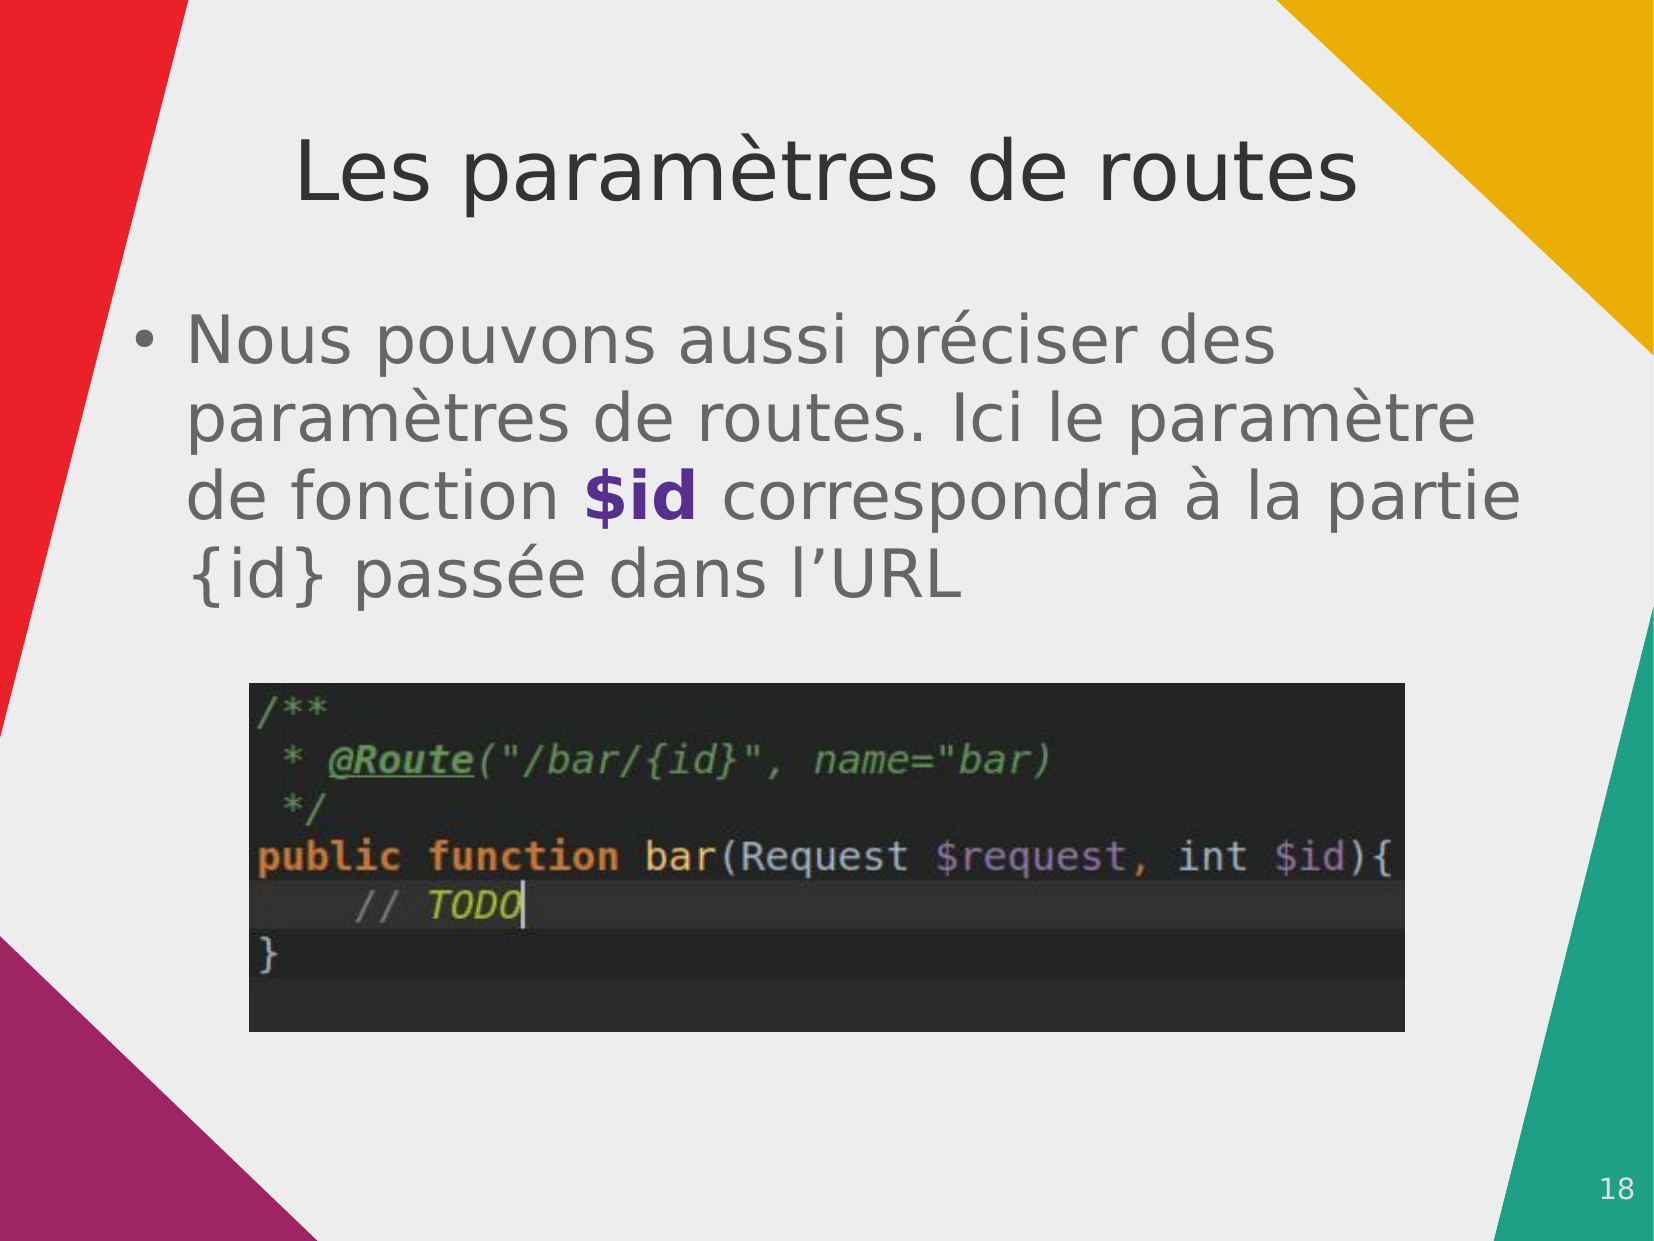

# Les paramètres de routes
Nous pouvons aussi préciser des paramètres de routes. Ici le paramètre de fonction $id correspondra à la partie {id} passée dans l’URL
18